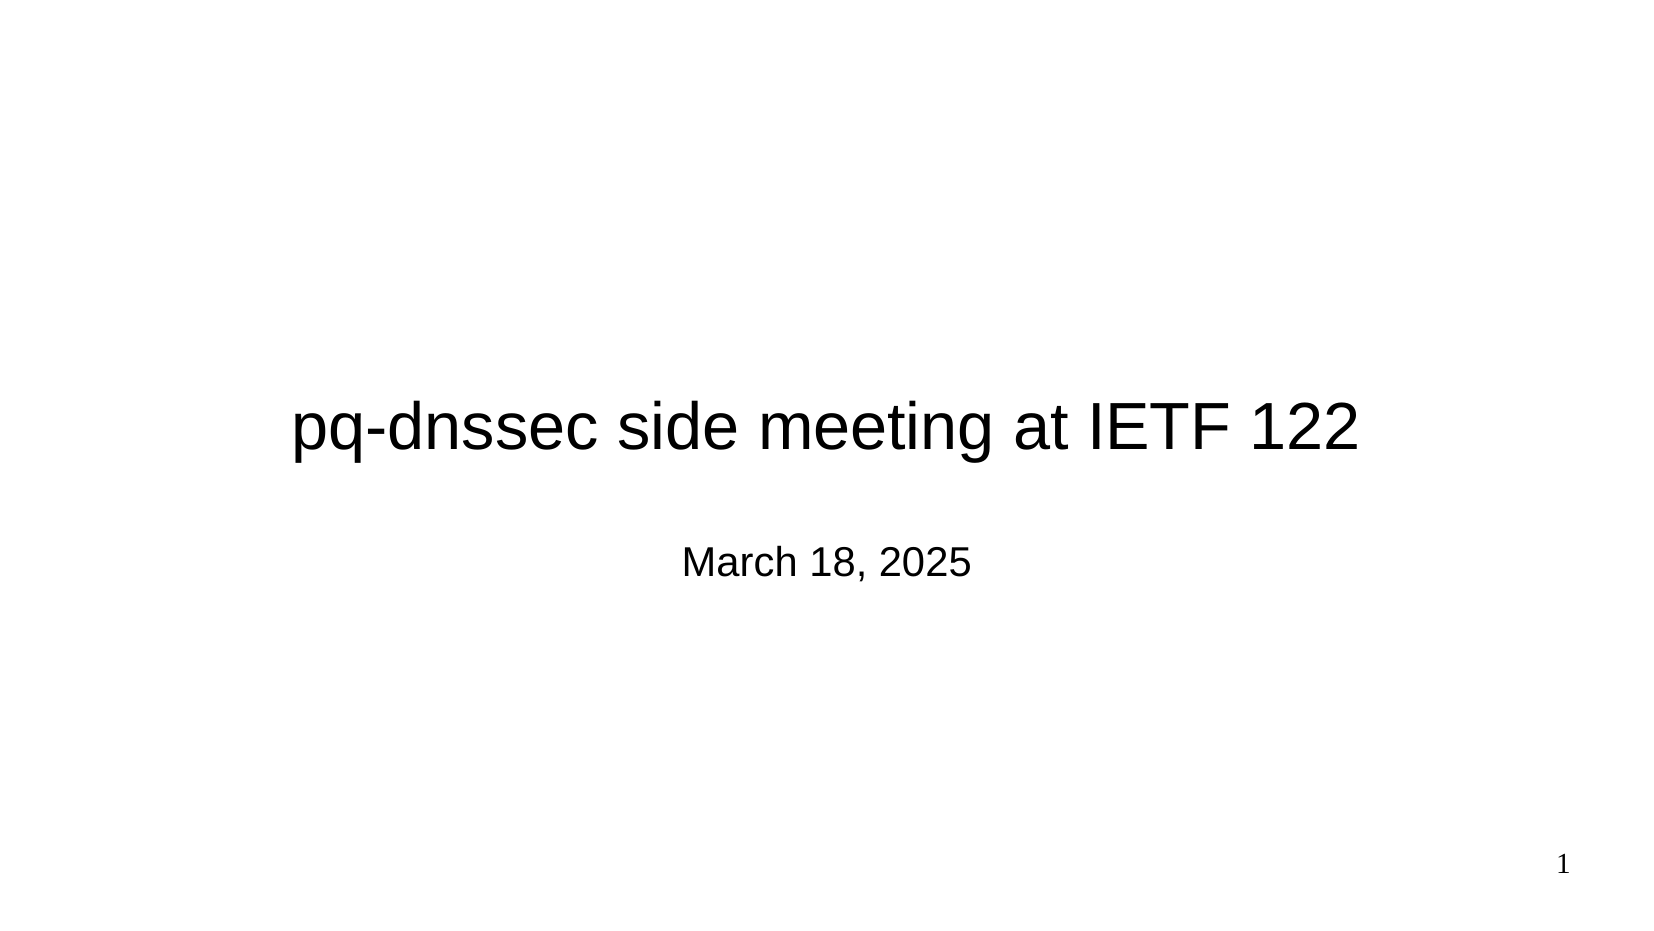

#
pq-dnssec side meeting at IETF 122
March 18, 2025
1